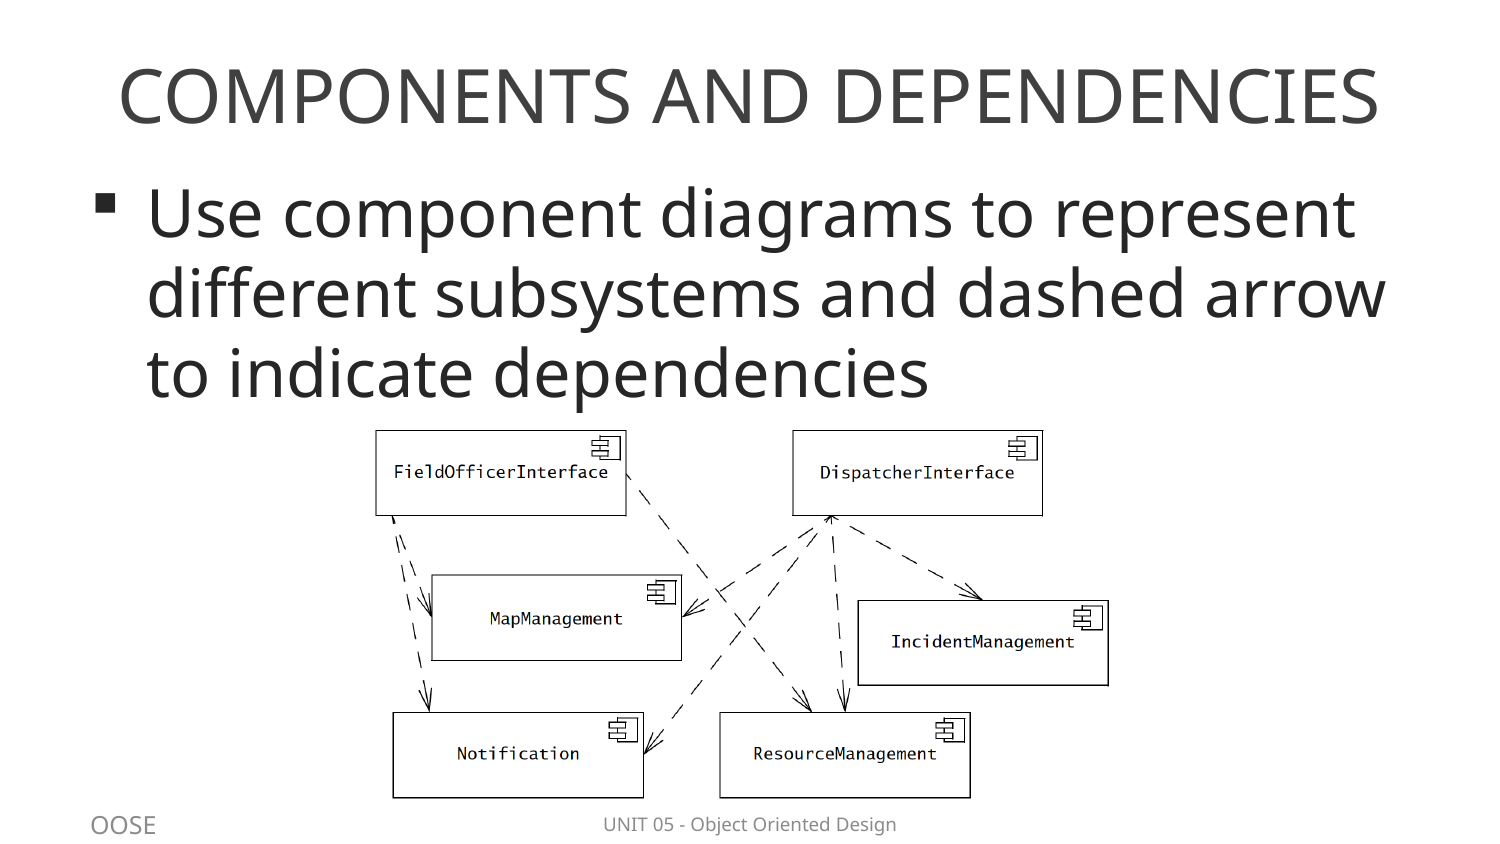

# Components and dependencies
Use component diagrams to represent different subsystems and dashed arrow to indicate dependencies
OOSE
UNIT 05 - Object Oriented Design